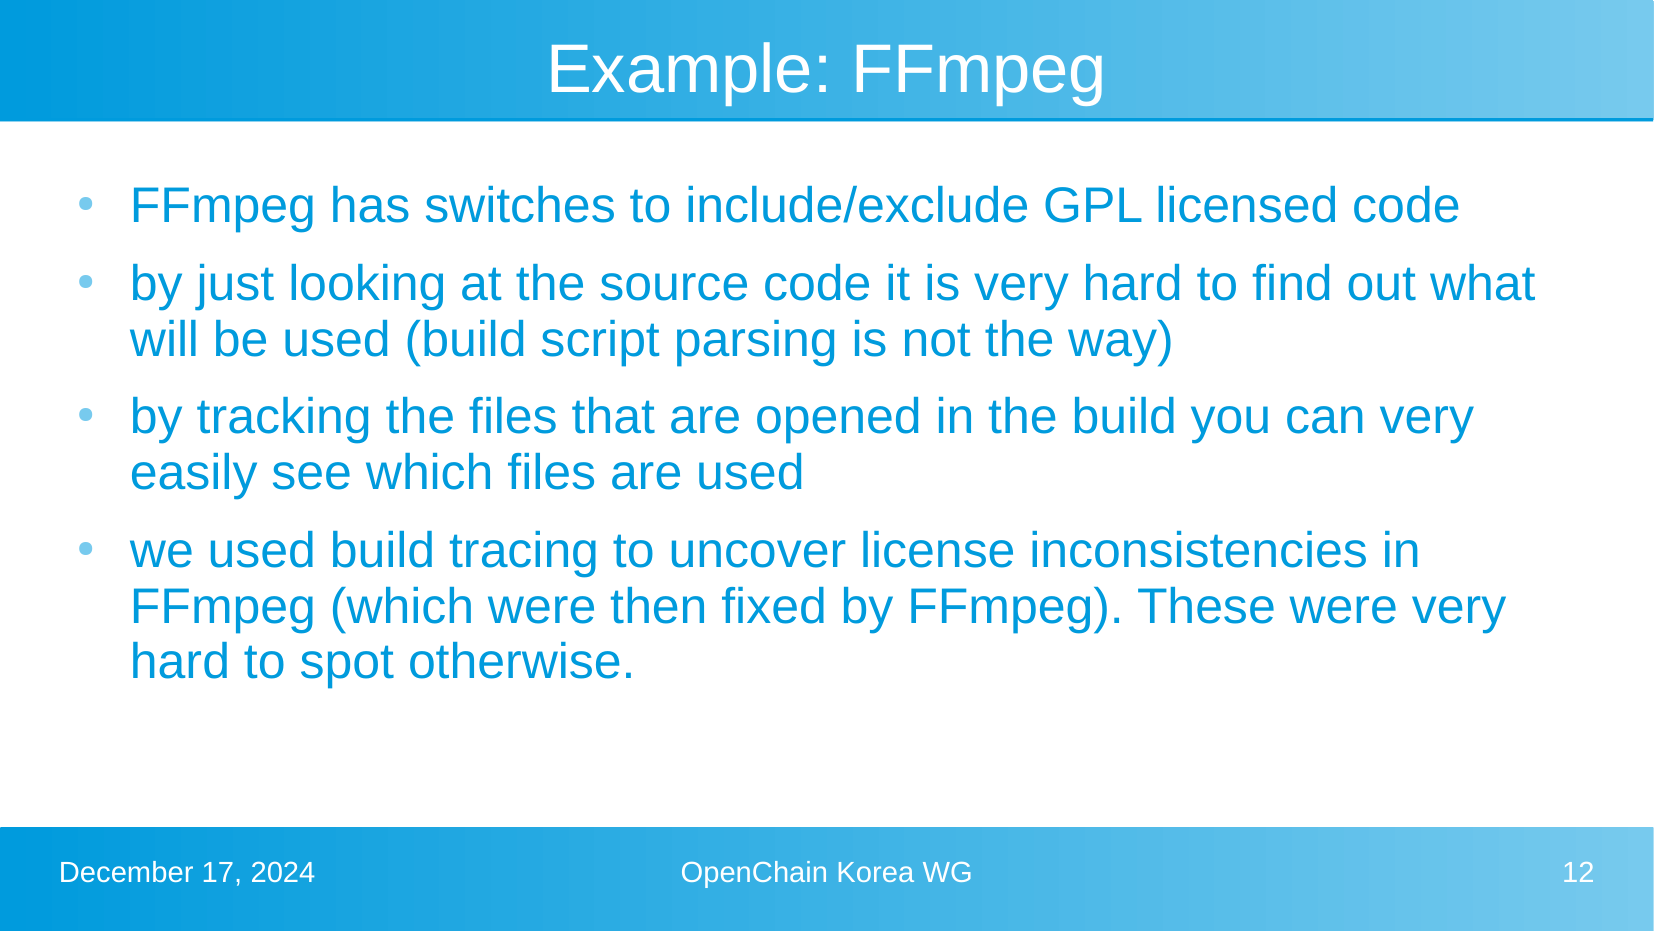

# Example: FFmpeg
FFmpeg has switches to include/exclude GPL licensed code
by just looking at the source code it is very hard to find out what will be used (build script parsing is not the way)
by tracking the files that are opened in the build you can very easily see which files are used
we used build tracing to uncover license inconsistencies in FFmpeg (which were then fixed by FFmpeg). These were very hard to spot otherwise.
12